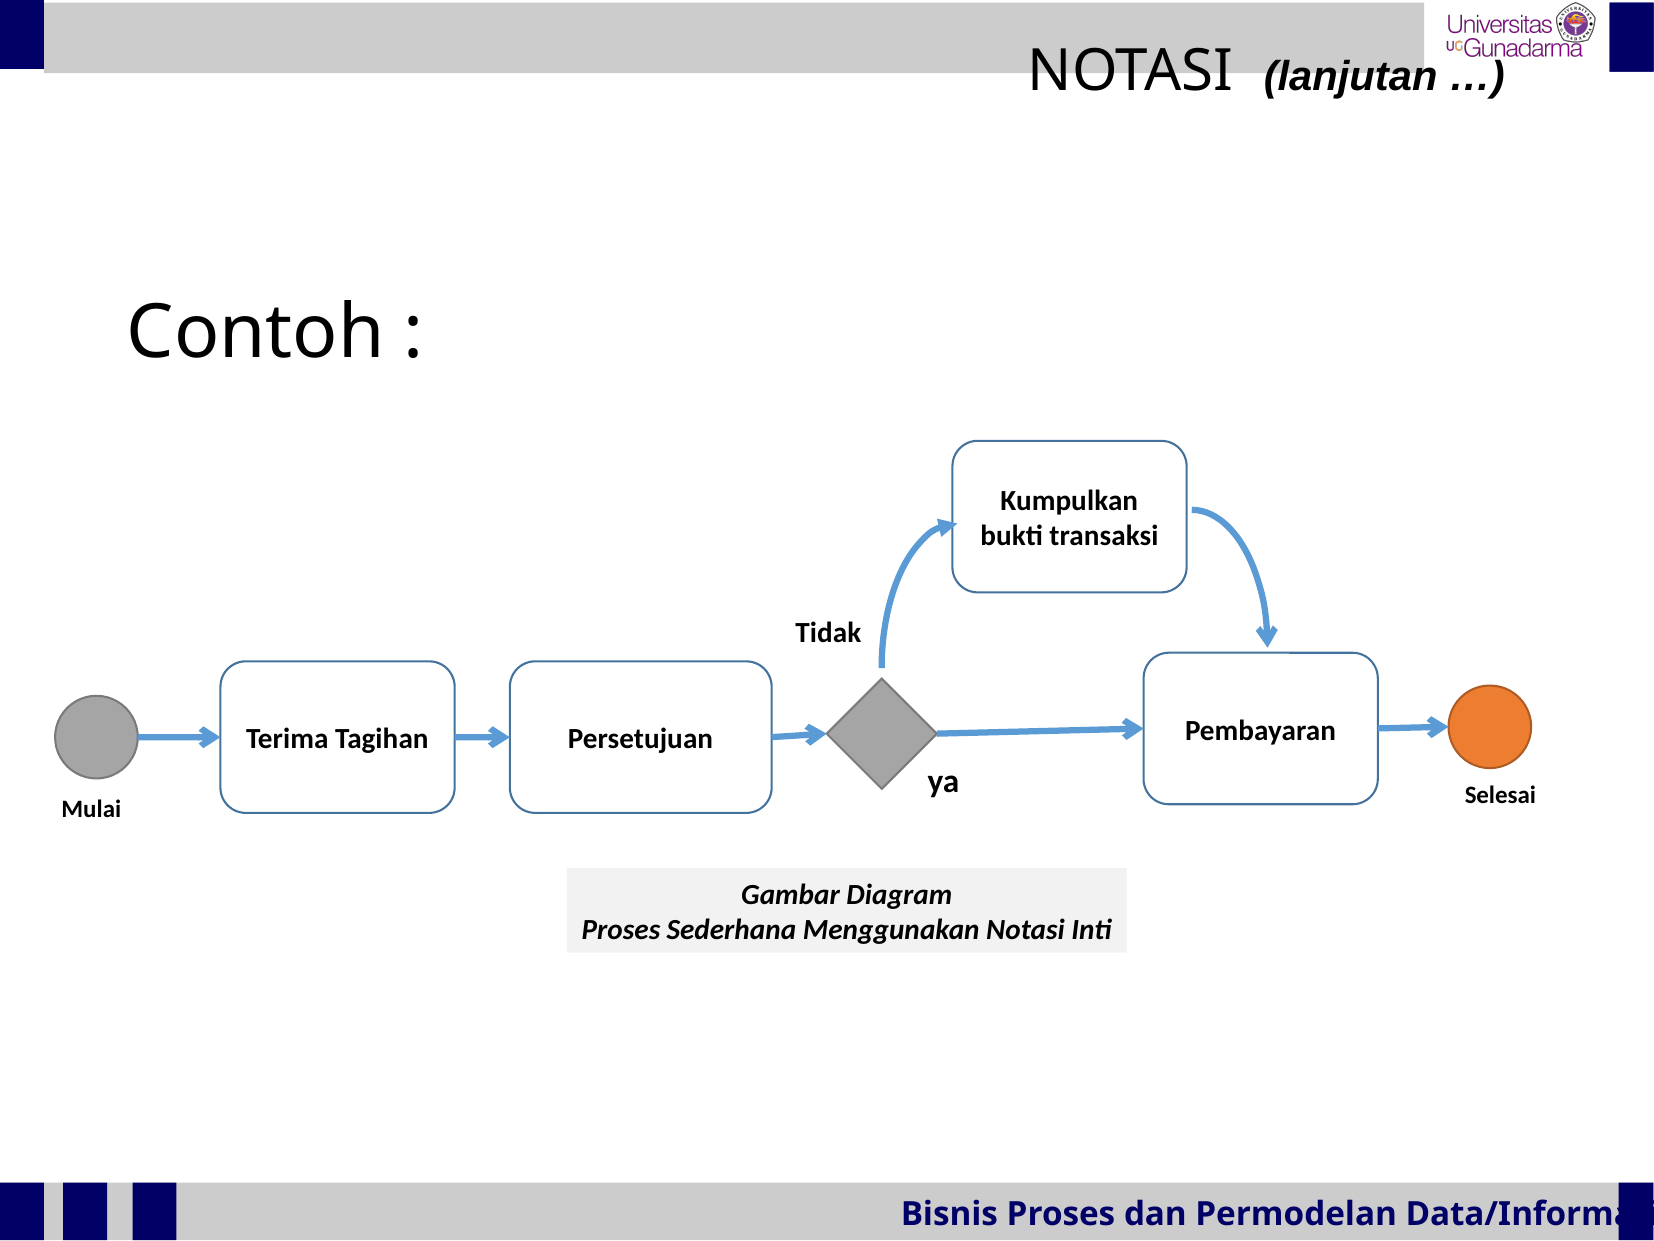

NOTASI (lanjutan …)
Contoh :
Kumpulkan bukti transaksi
Tidak
Pembayaran
Terima Tagihan
Persetujuan
ya
Selesai
Mulai
Gambar Diagram
Proses Sederhana Menggunakan Notasi Inti